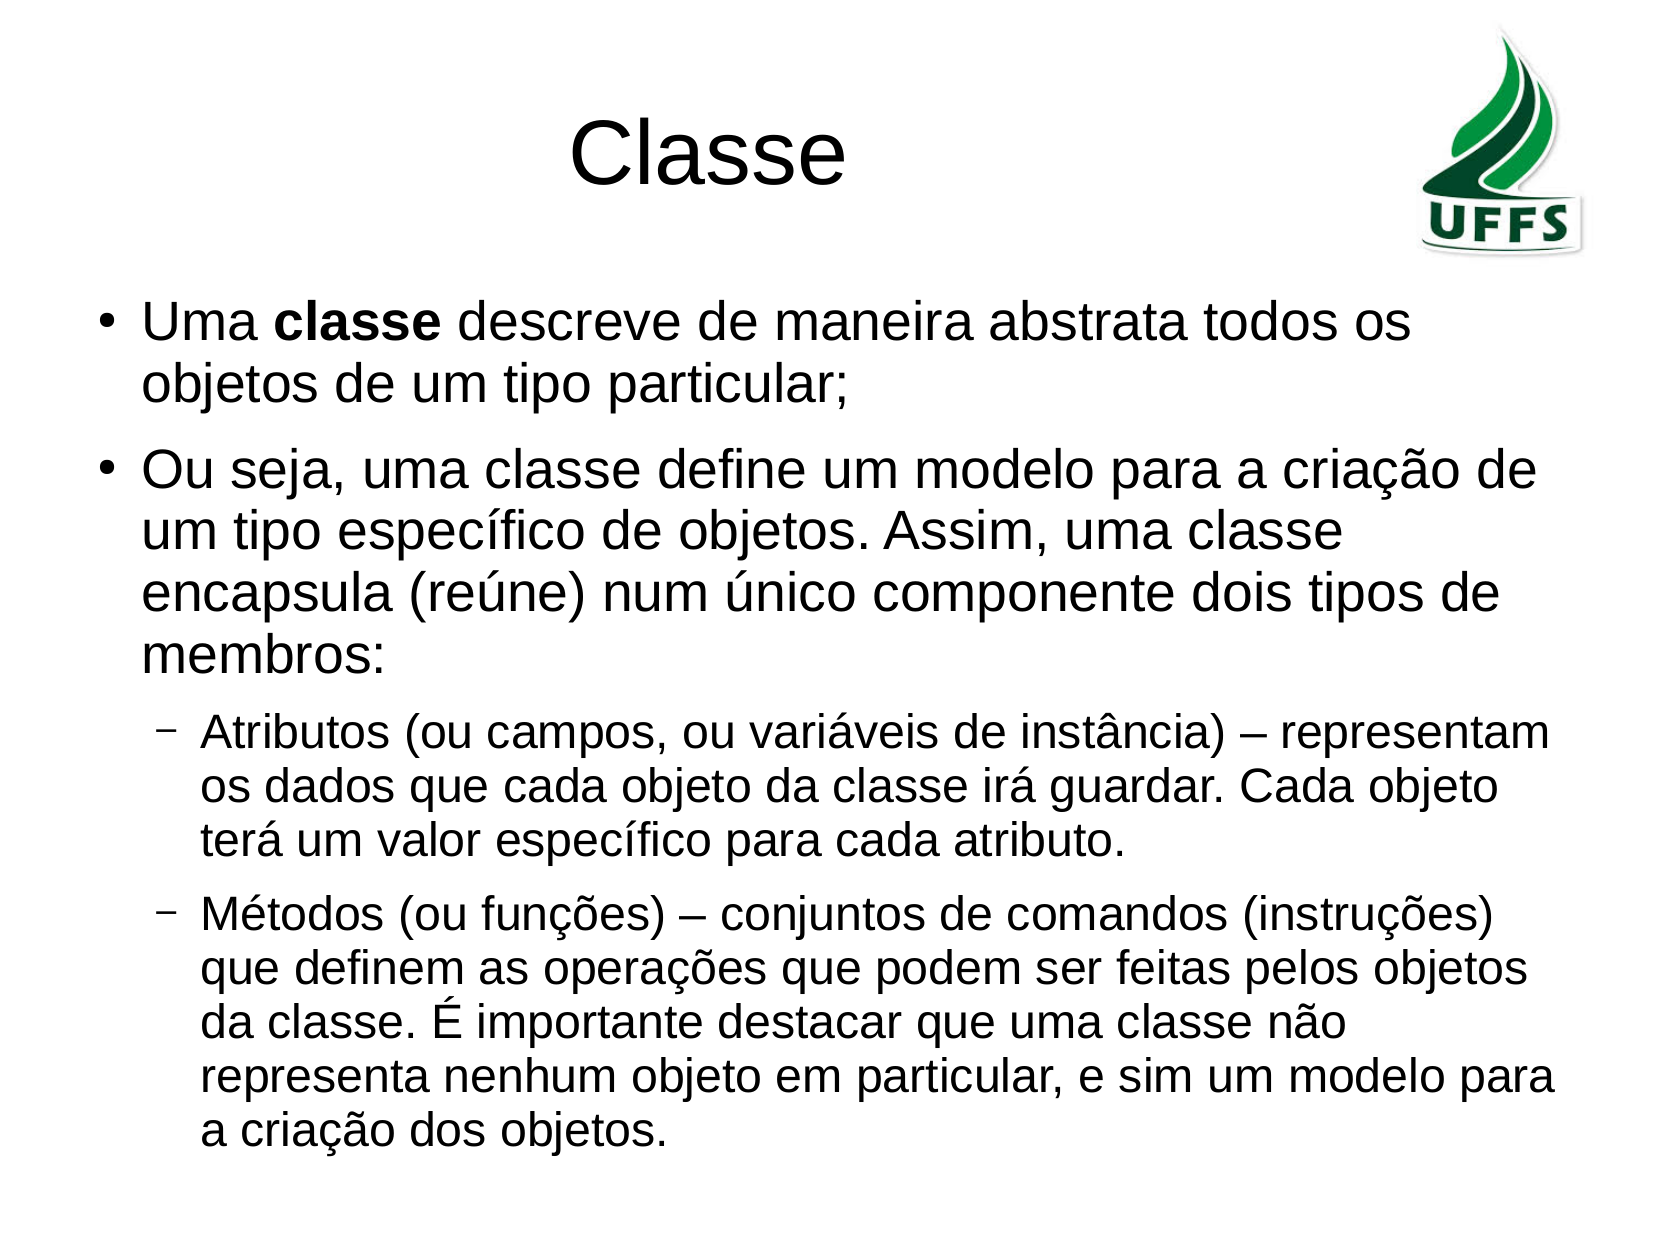

# Classe
Uma classe descreve de maneira abstrata todos os objetos de um tipo particular;
Ou seja, uma classe define um modelo para a criação de um tipo específico de objetos. Assim, uma classe encapsula (reúne) num único componente dois tipos de membros:
Atributos (ou campos, ou variáveis de instância) – representam os dados que cada objeto da classe irá guardar. Cada objeto terá um valor específico para cada atributo.
Métodos (ou funções) – conjuntos de comandos (instruções) que definem as operações que podem ser feitas pelos objetos da classe. É importante destacar que uma classe não representa nenhum objeto em particular, e sim um modelo para a criação dos objetos.